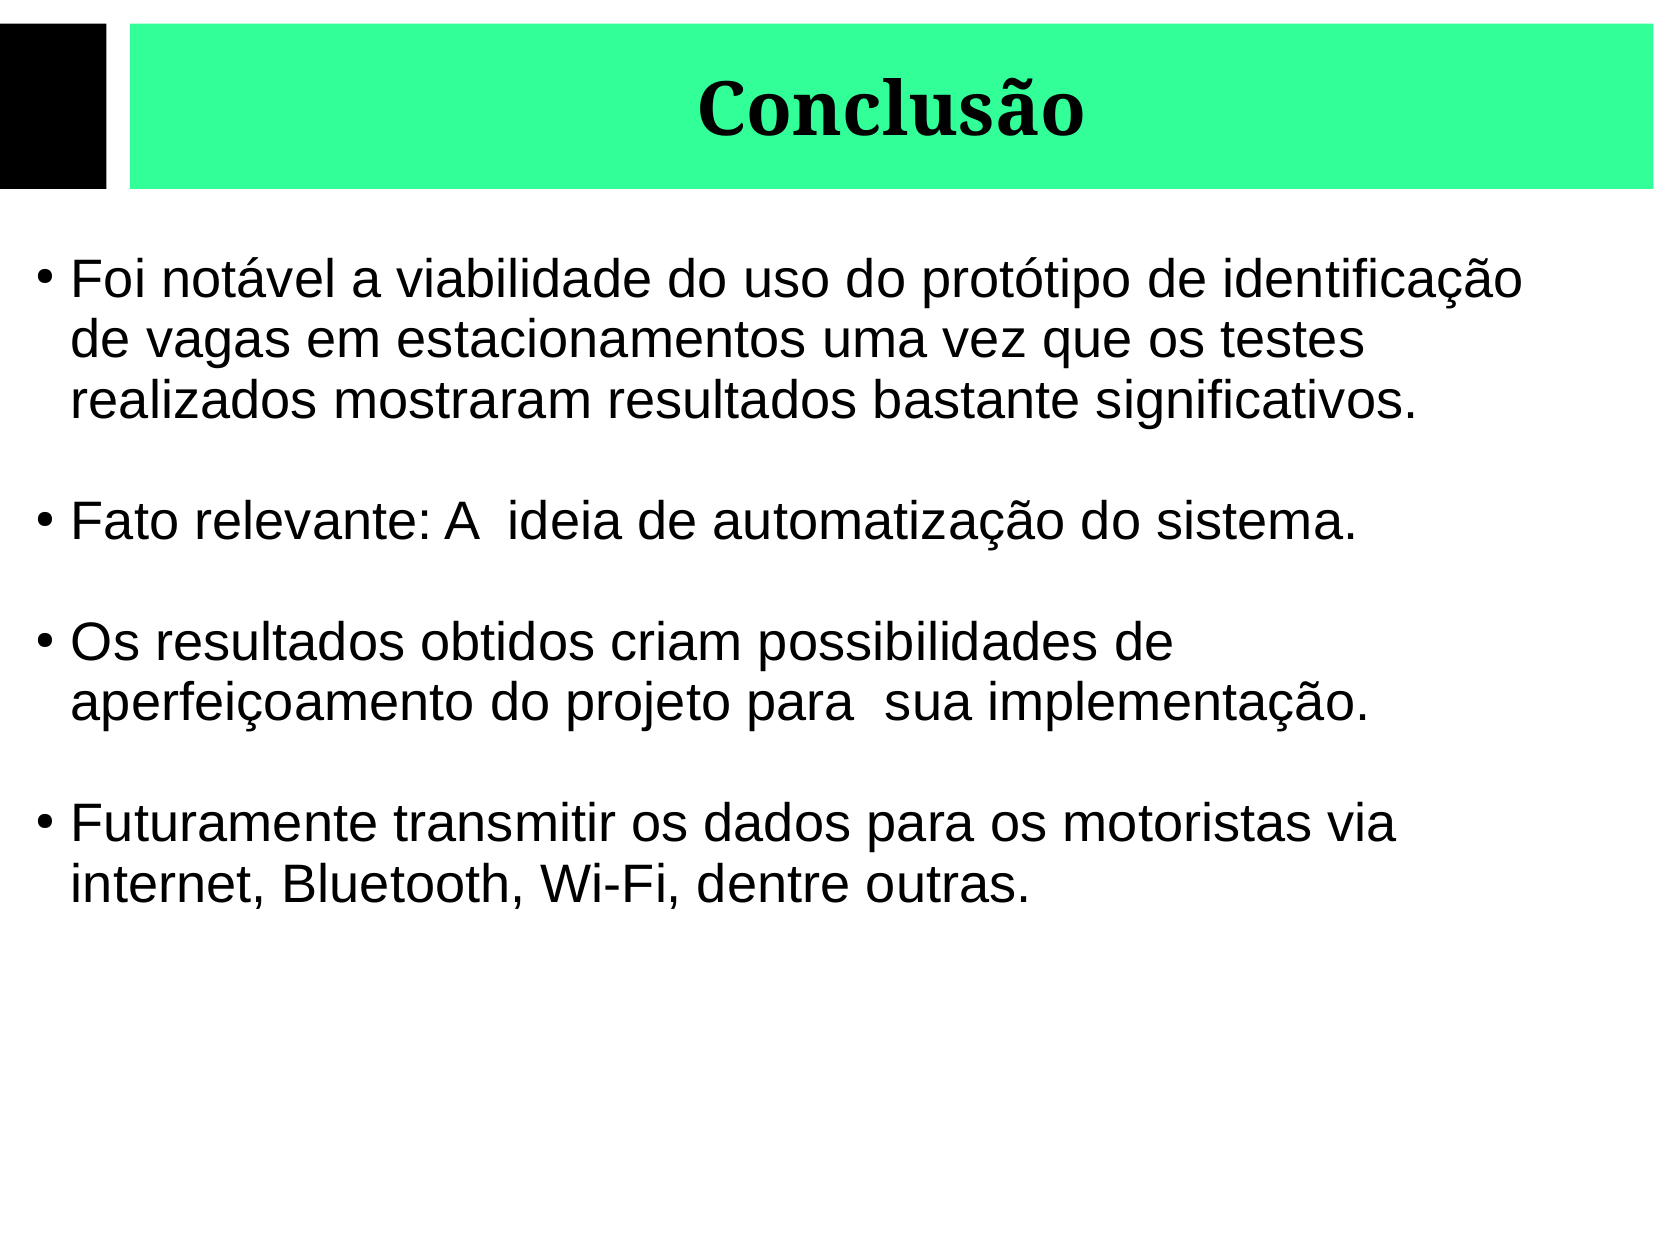

Conclusão
# Foi notável a viabilidade do uso do protótipo de identificação de vagas em estacionamentos uma vez que os testes realizados mostraram resultados bastante significativos.
Fato relevante: A ideia de automatização do sistema.
Os resultados obtidos criam possibilidades de aperfeiçoamento do projeto para sua implementação.
Futuramente transmitir os dados para os motoristas via internet, Bluetooth, Wi-Fi, dentre outras.